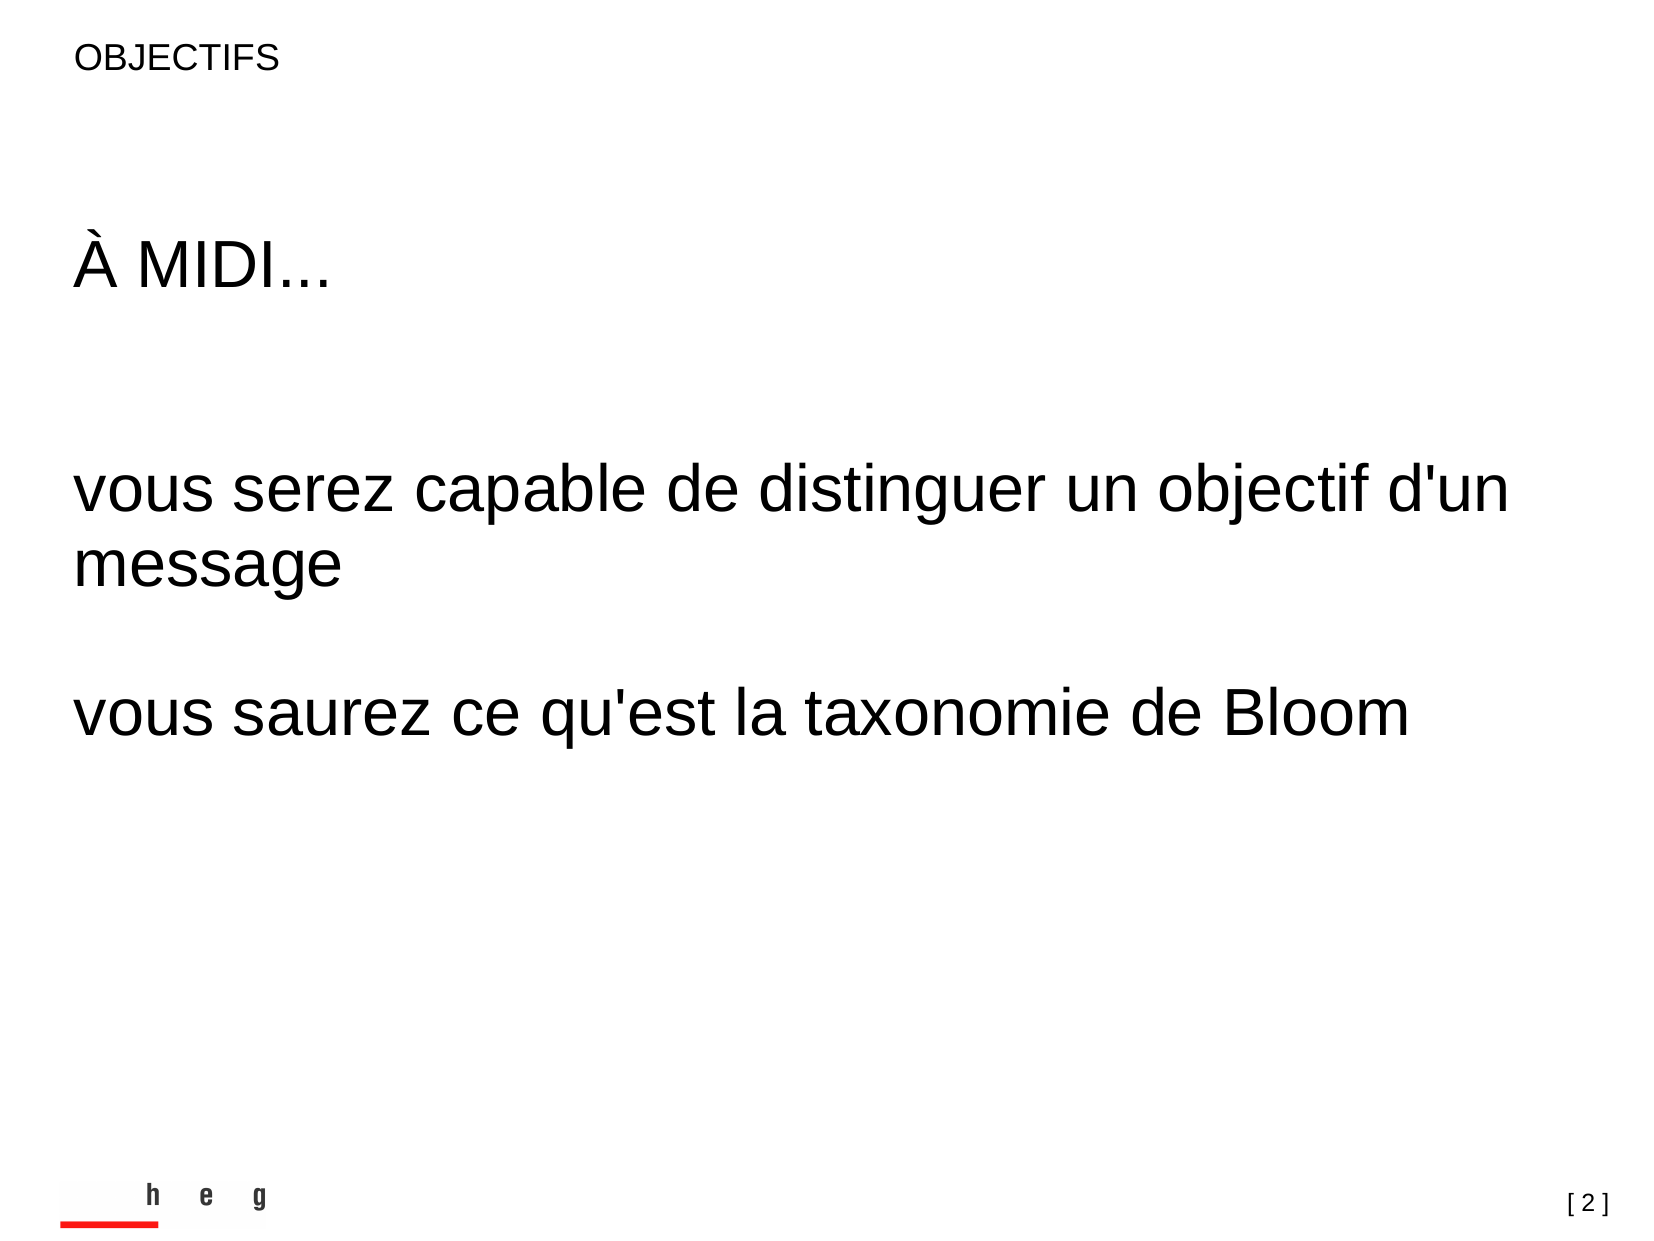

OBJECTIFS
À MIDI...
vous serez capable de distinguer un objectif d'un message
vous saurez ce qu'est la taxonomie de Bloom